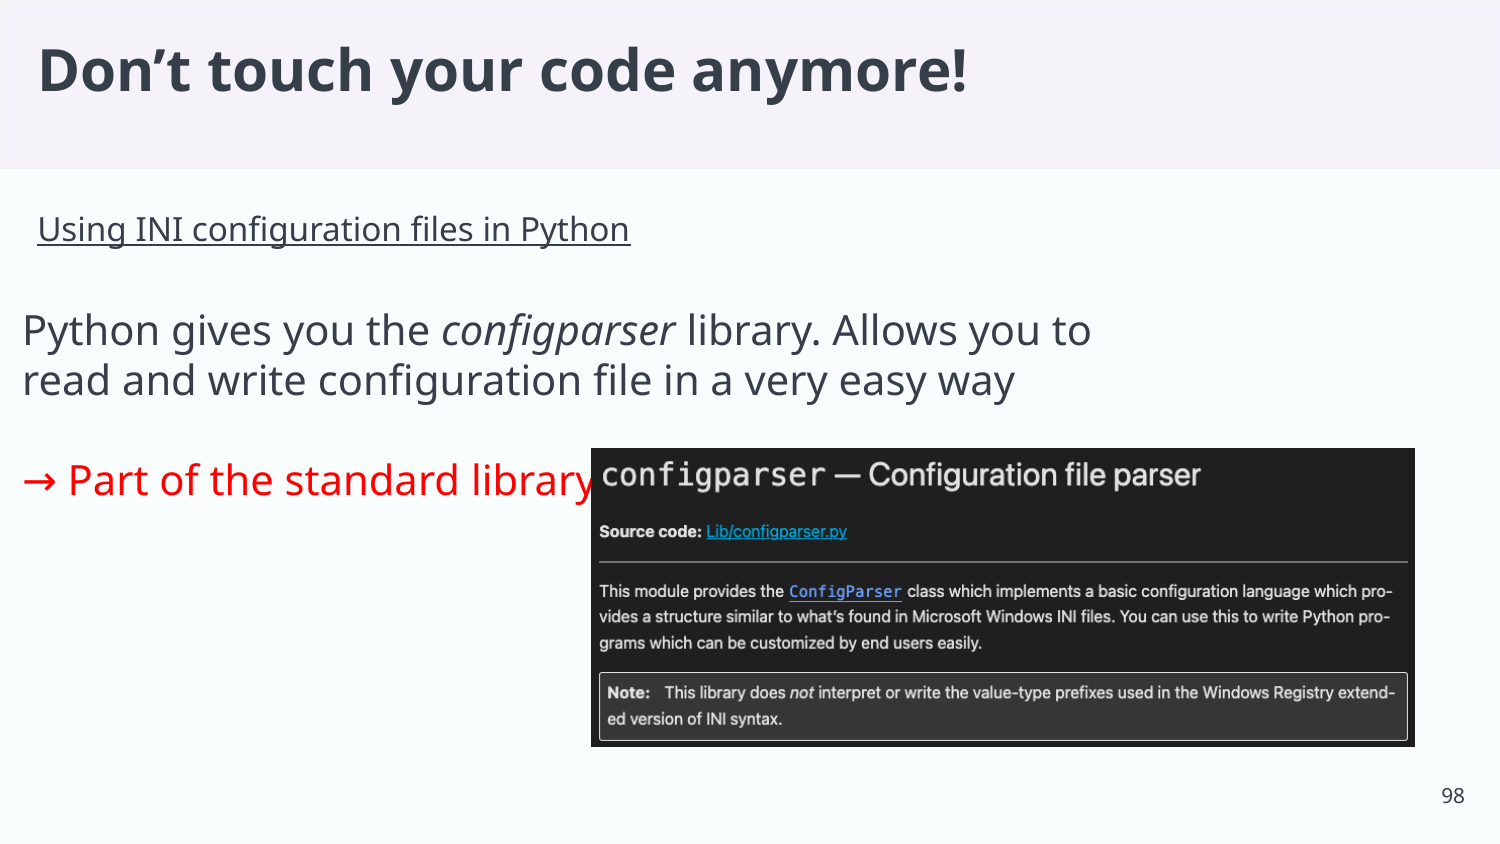

# Don’t touch your code anymore!
Using INI configuration files in Python
Python gives you the configparser library. Allows you to read and write configuration file in a very easy way
→ Part of the standard library.